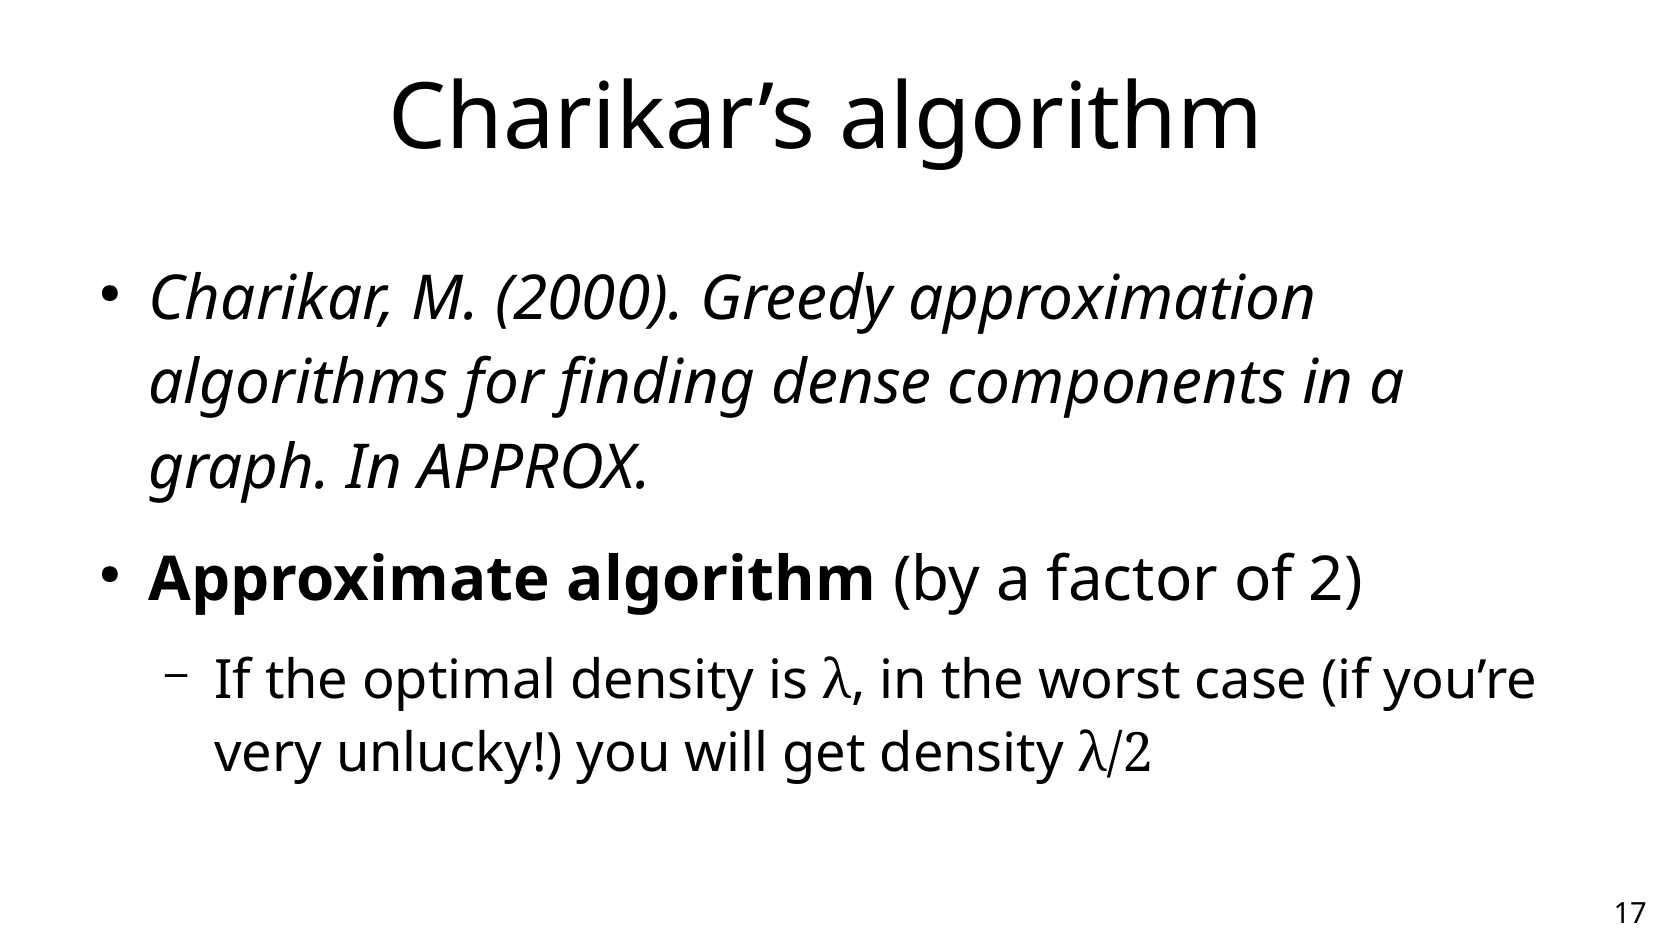

# Charikar’s algorithm
Charikar, M. (2000). Greedy approximation algorithms for finding dense components in a graph. In APPROX.
Approximate algorithm (by a factor of 2)
If the optimal density is λ, in the worst case (if you’re very unlucky!) you will get density λ/2
17